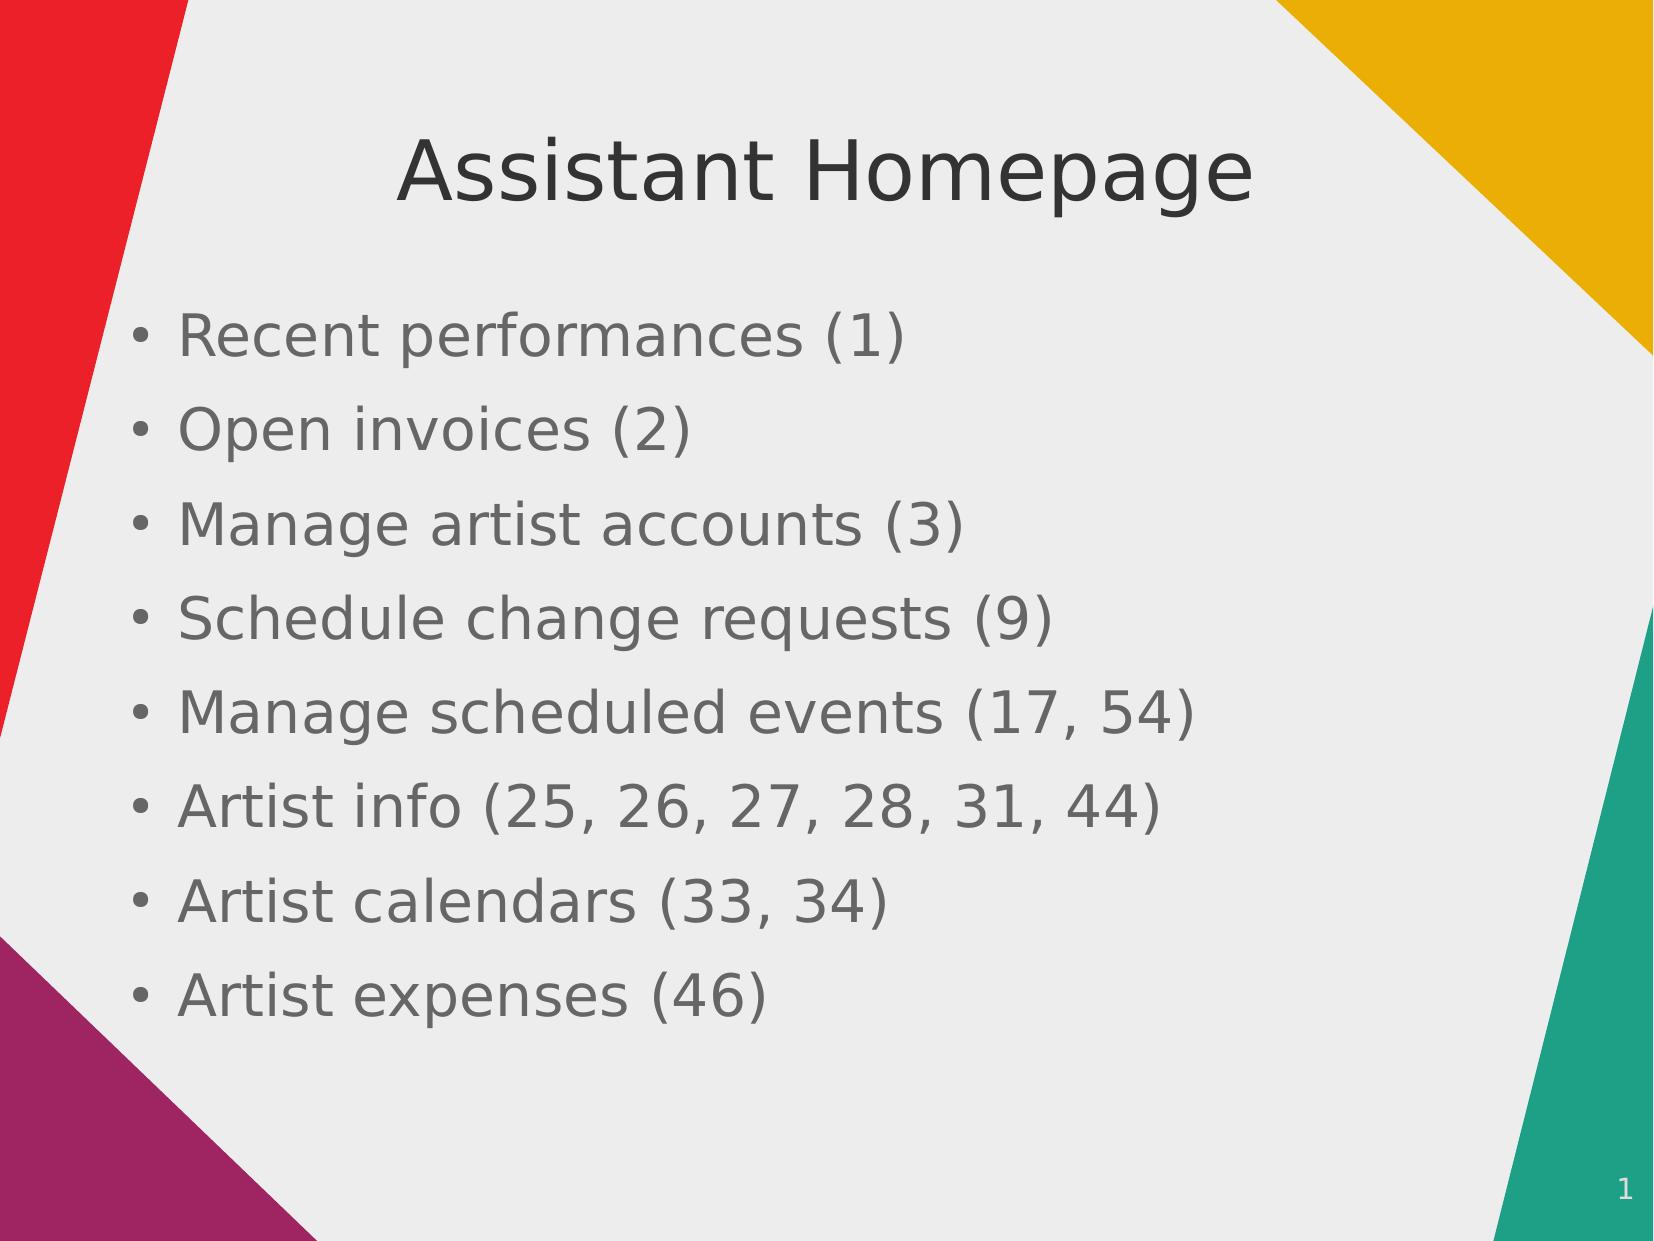

# Assistant Homepage
Recent performances (1)
Open invoices (2)
Manage artist accounts (3)
Schedule change requests (9)
Manage scheduled events (17, 54)
Artist info (25, 26, 27, 28, 31, 44)
Artist calendars (33, 34)
Artist expenses (46)
1